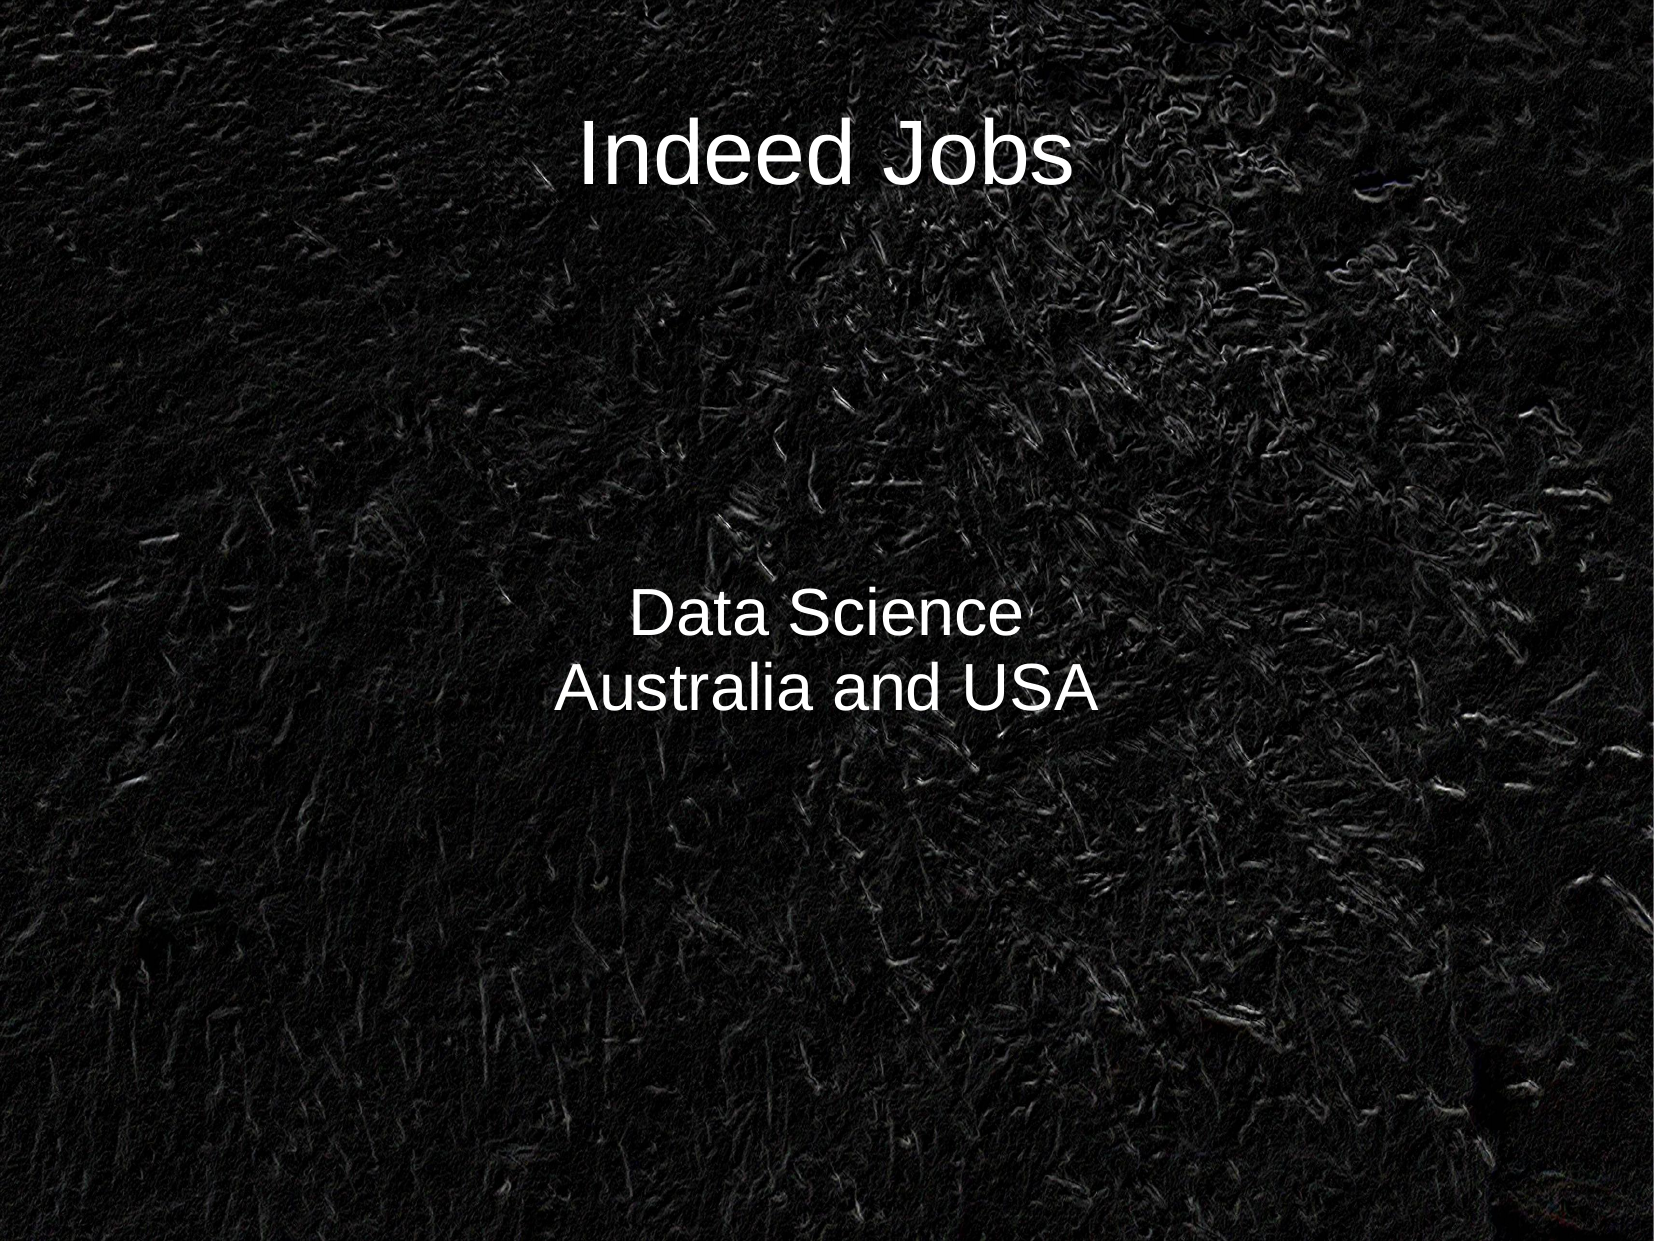

# Indeed Jobs
Data Science
Australia and USA